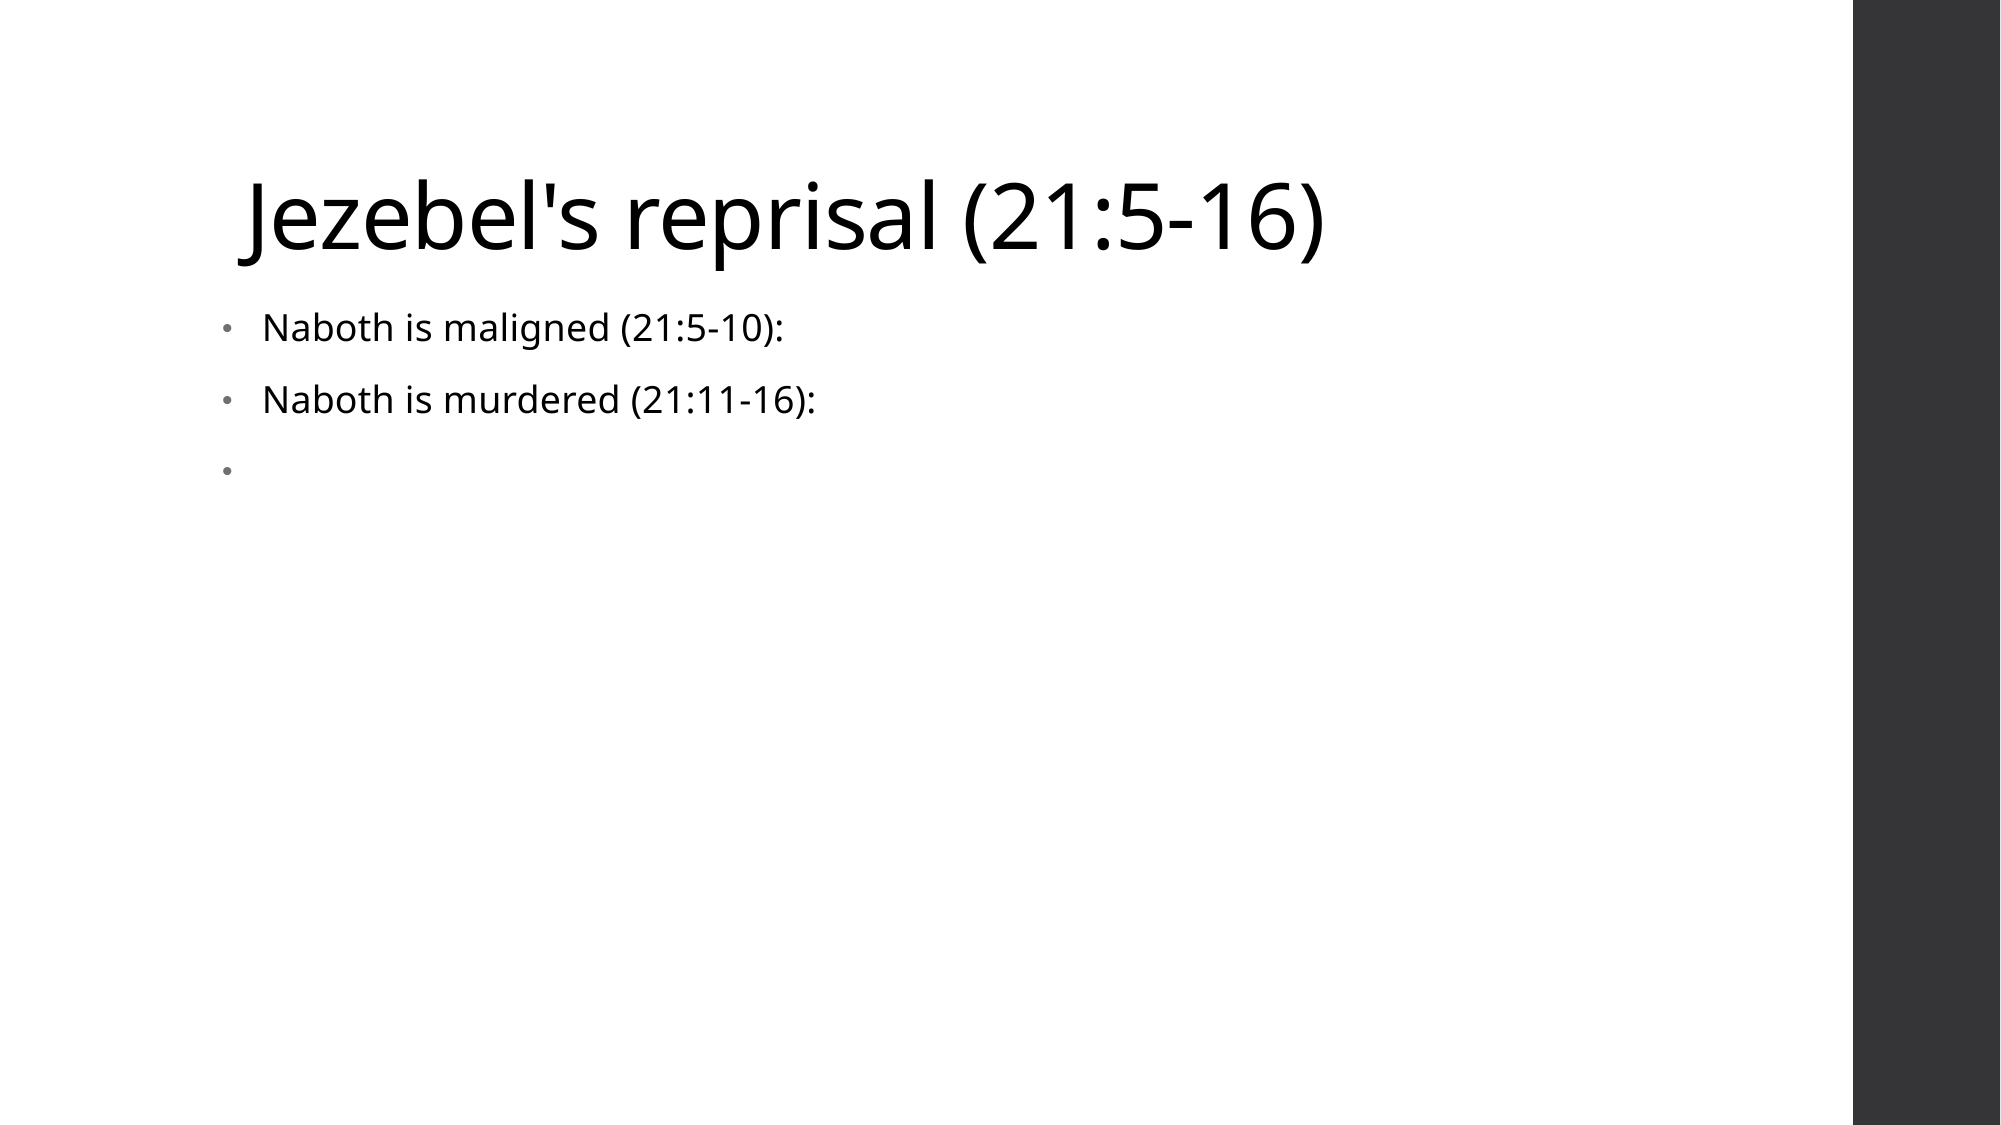

# Jezebel's reprisal (21:5-16)
 Naboth is maligned (21:5-10):
 Naboth is murdered (21:11-16):